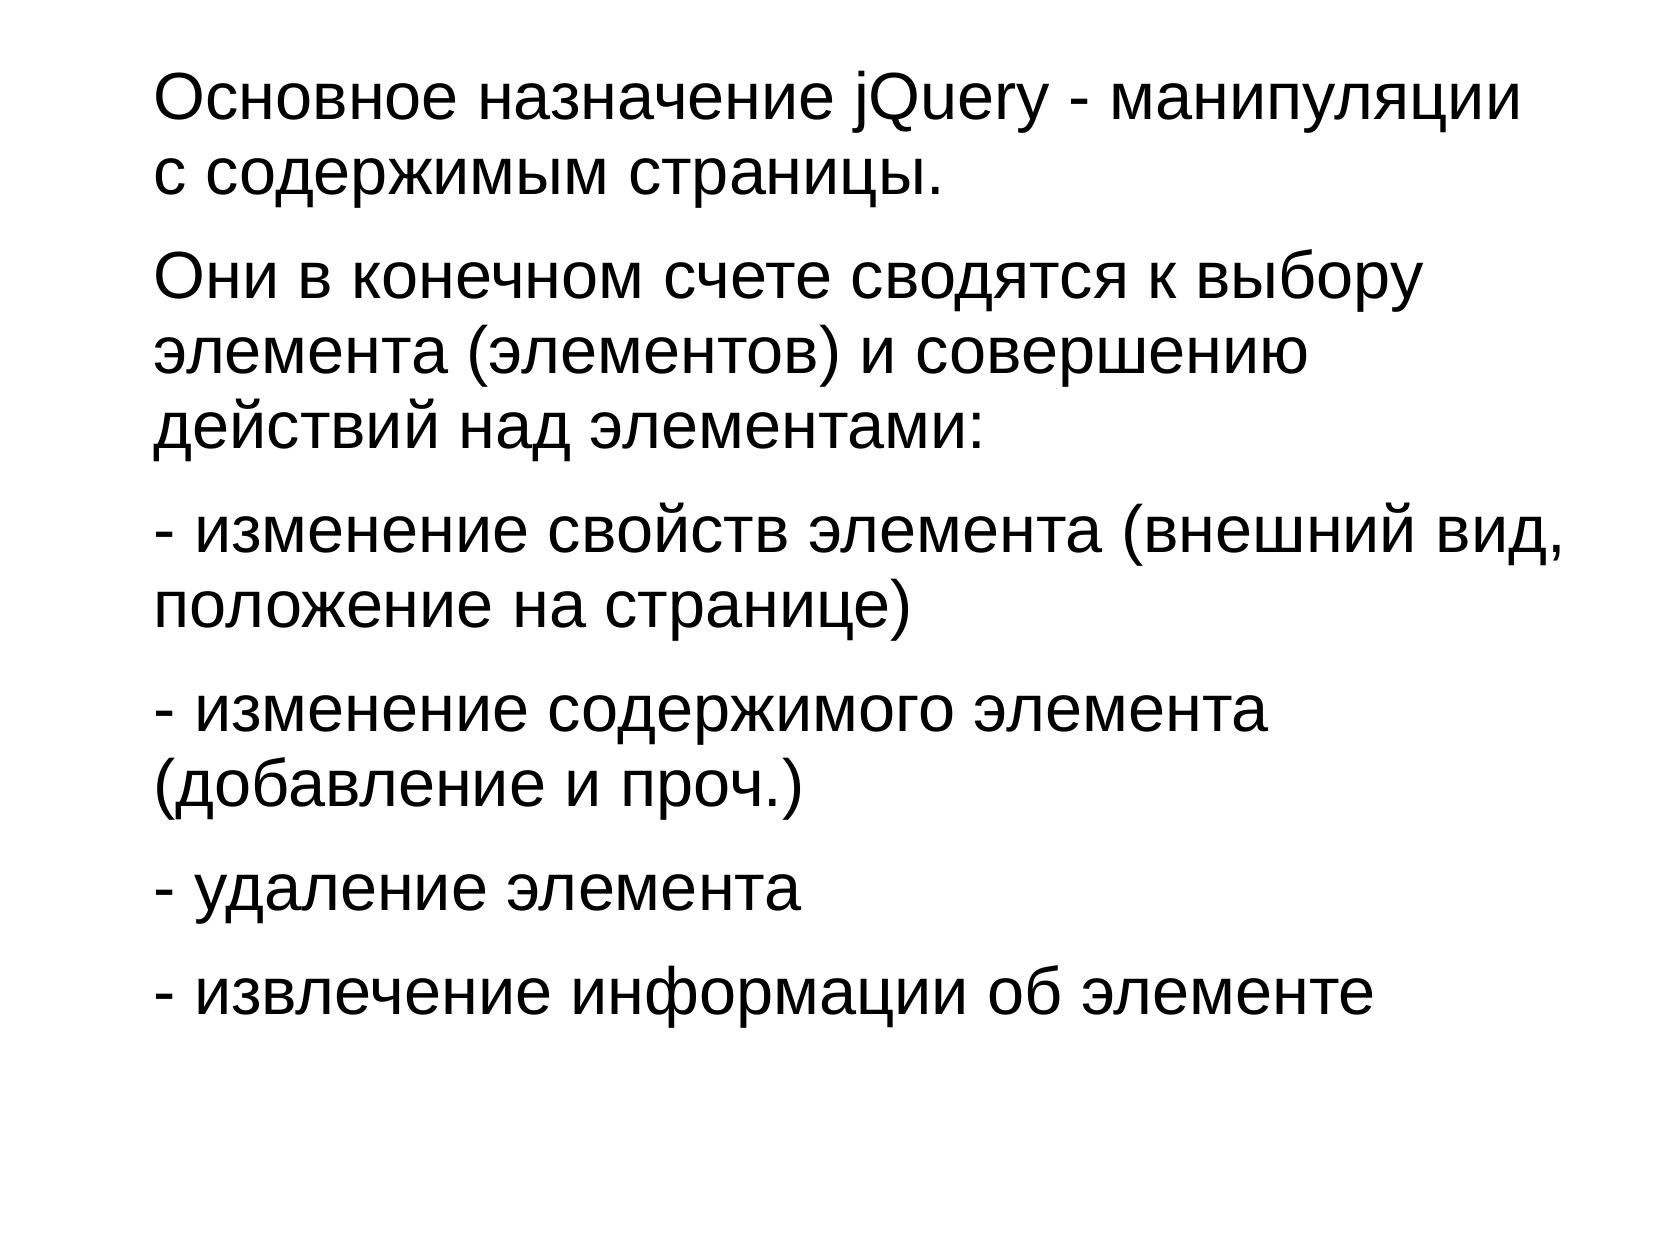

# Основное назначение jQuery - манипуляции с содержимым страницы.
Они в конечном счете сводятся к выбору элемента (элементов) и совершению действий над элементами:
- изменение свойств элемента (внешний вид, положение на странице)
- изменение содержимого элемента (добавление и проч.)
- удаление элемента
- извлечение информации об элементе